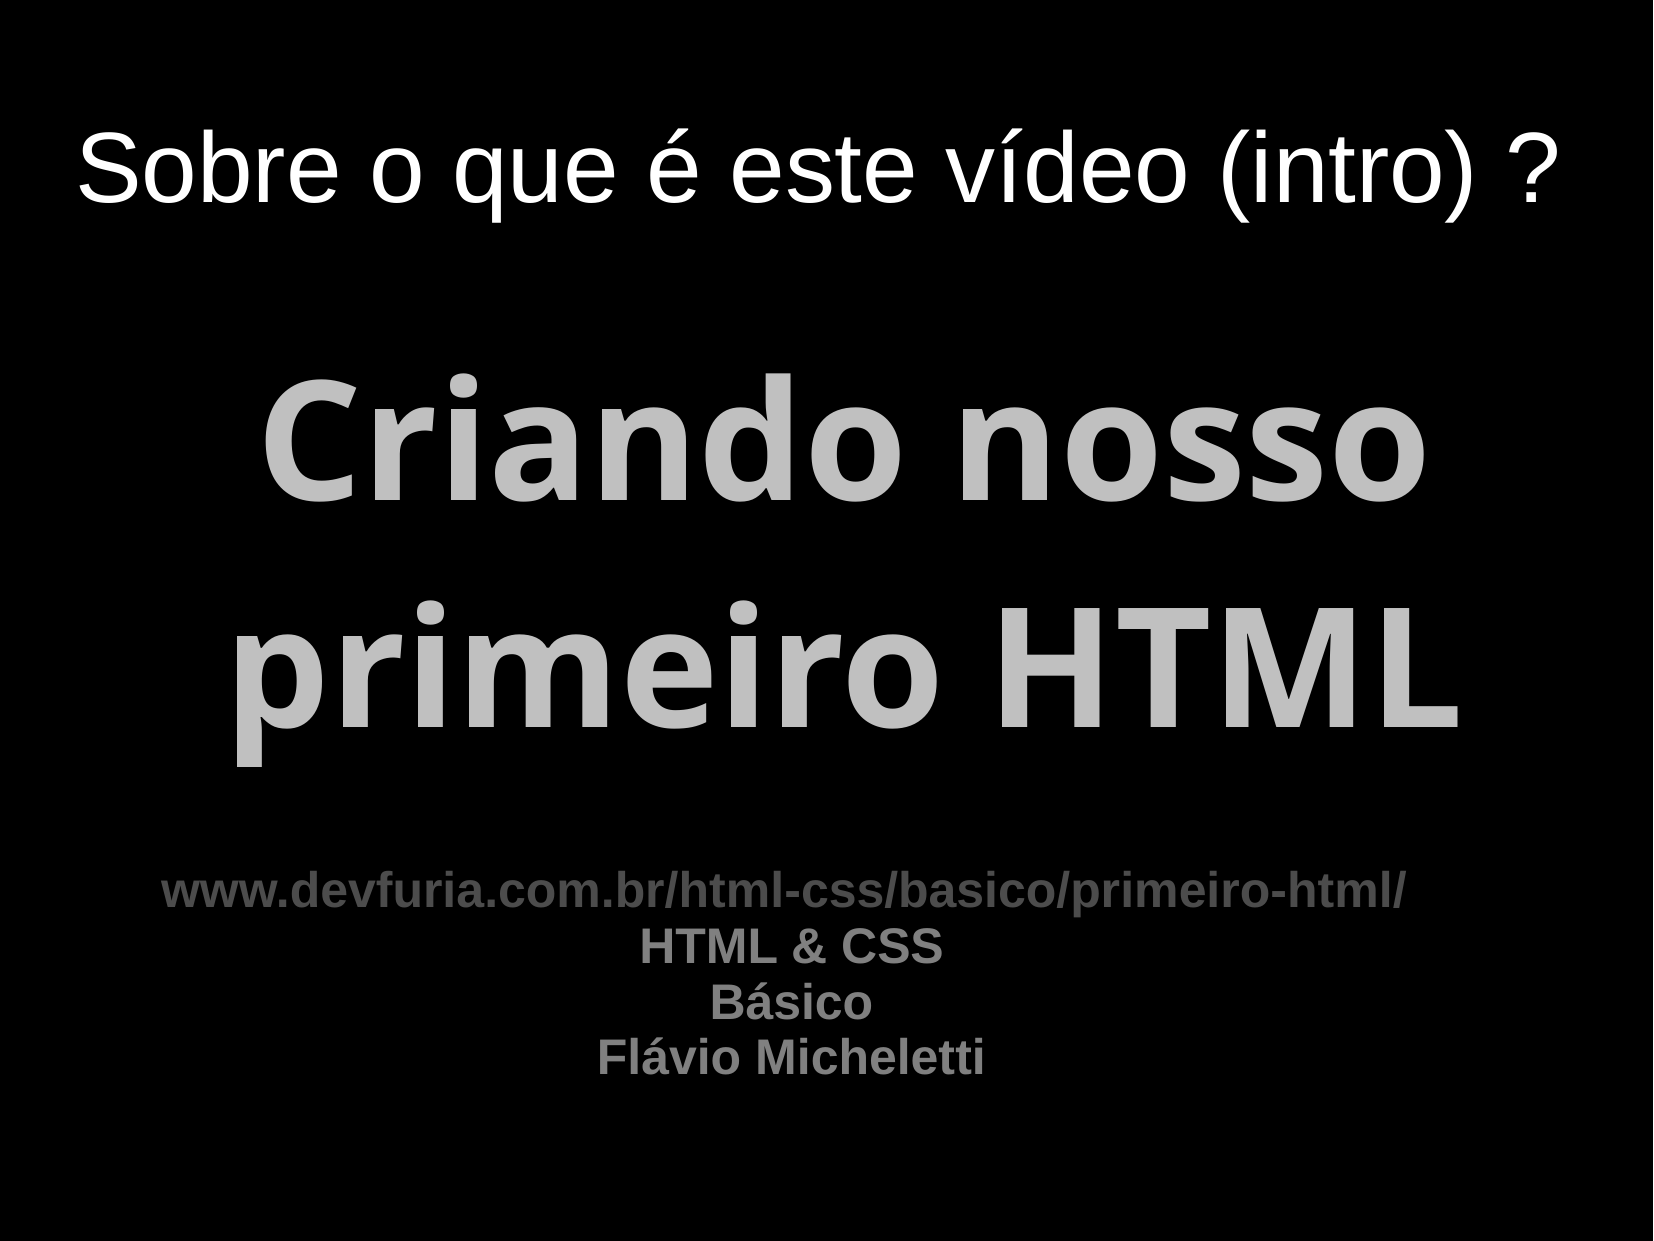

Sobre o que é este vídeo (intro) ?
Criando nosso
primeiro HTML
www.devfuria.com.br/html-css/basico/primeiro-html/
 HTML & CSS
 Básico
 Flávio Micheletti